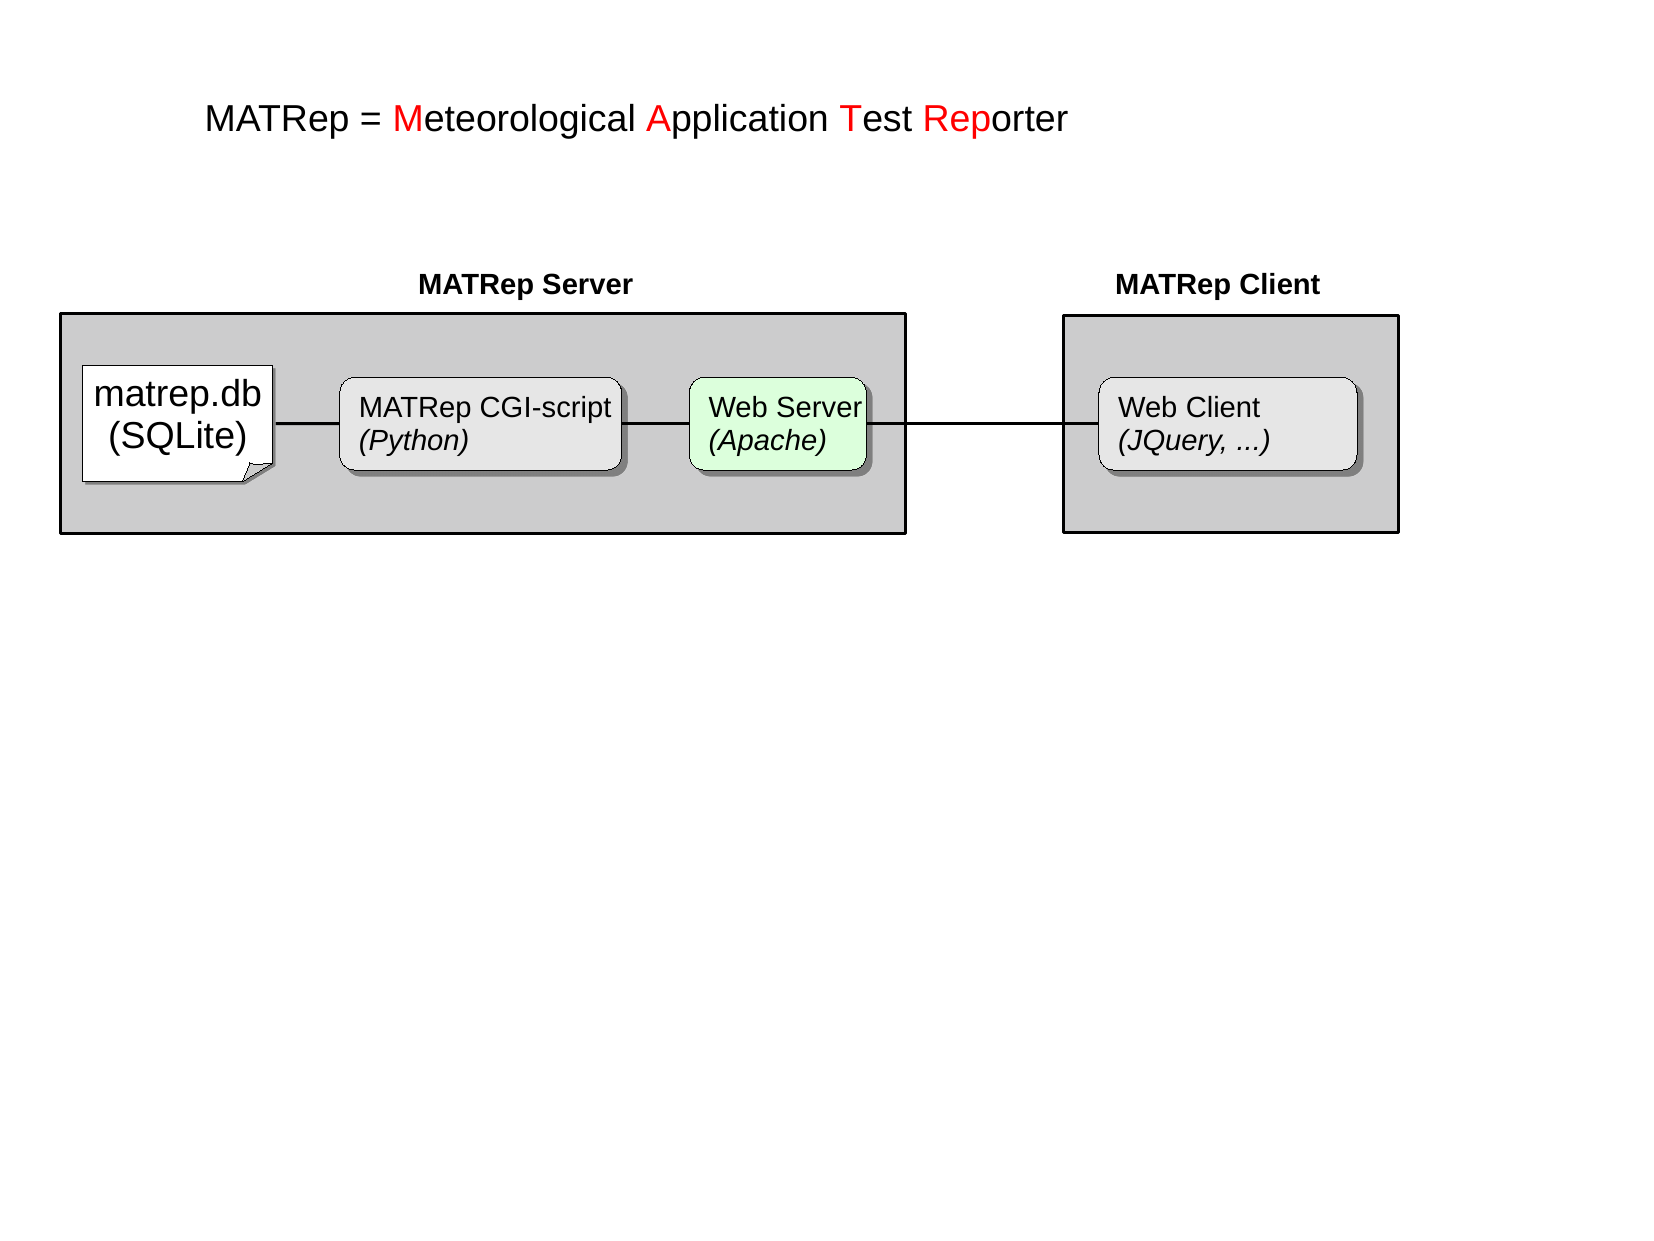

MATRep = Meteorological Application Test Reporter
MATRep Server
MATRep Client
matrep.db
(SQLite)
MATRep CGI-script
(Python)
Web Server
(Apache)
Web Client
(JQuery, ...)